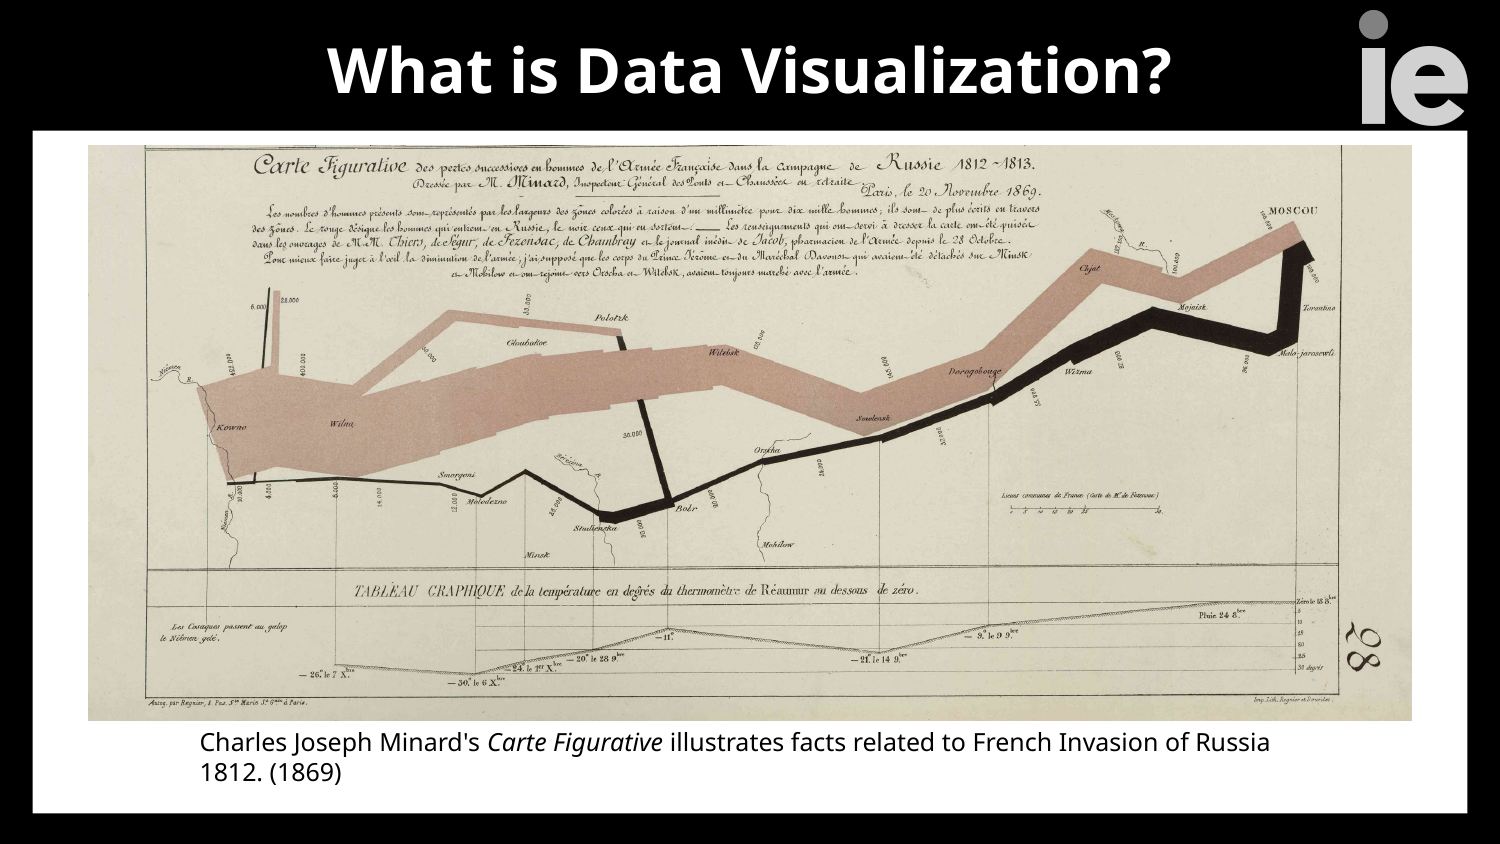

What is Data Visualization?
Charles Joseph Minard's Carte Figurative illustrates facts related to French Invasion of Russia 1812. (1869)